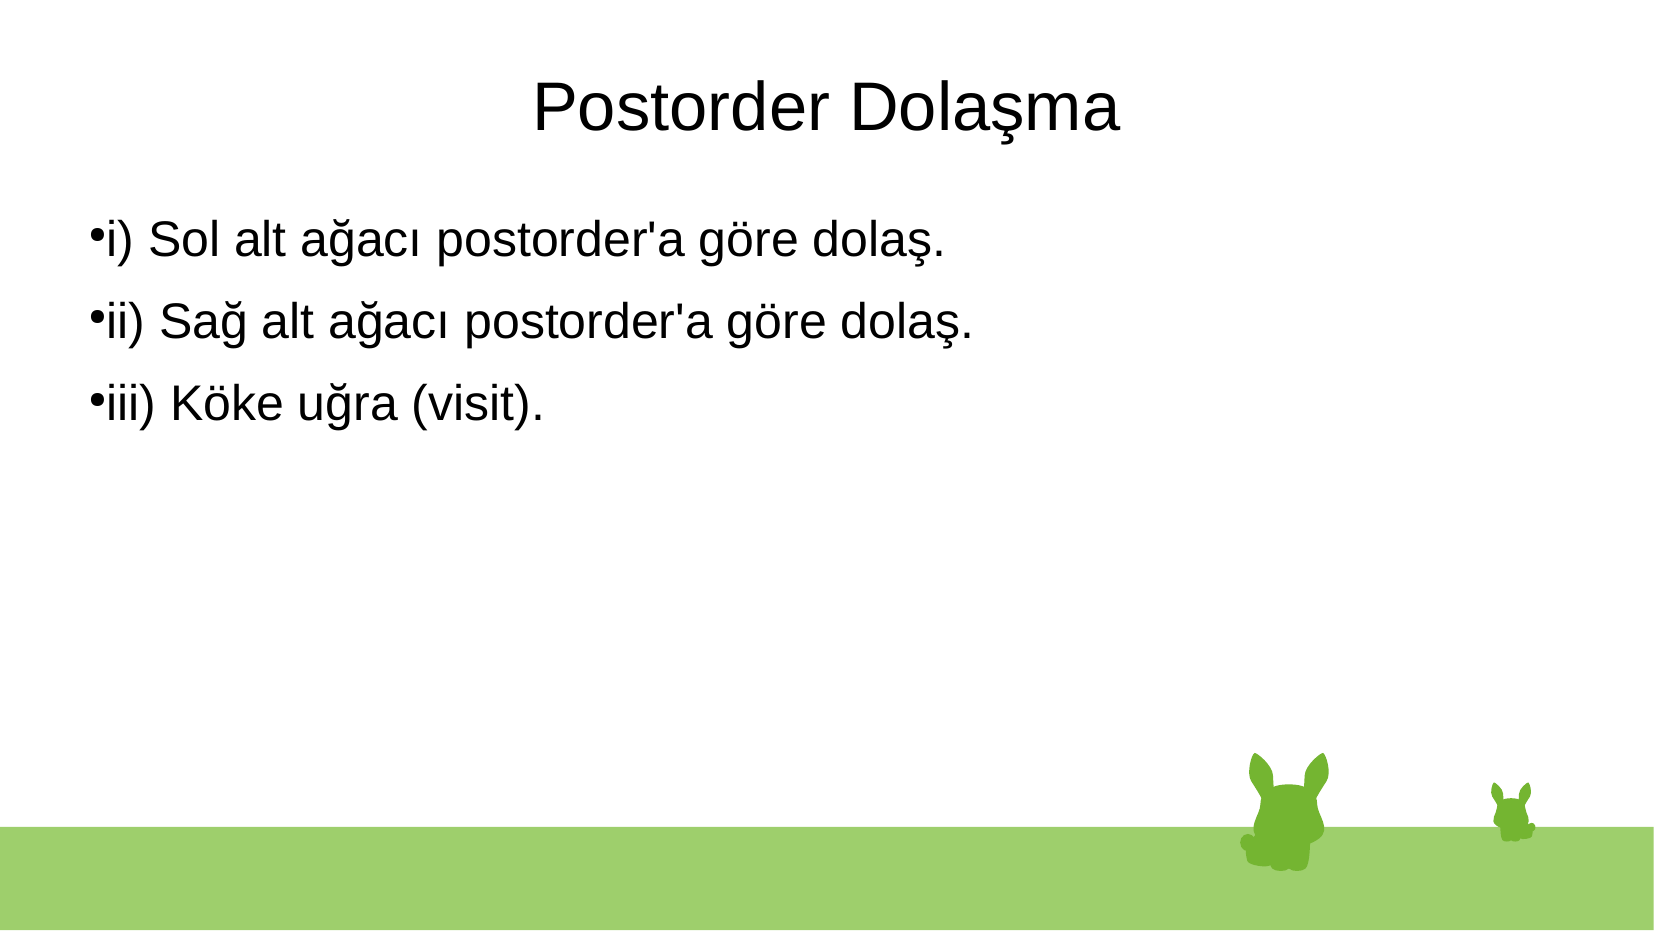

# ﻿Postorder Dolaşma
﻿i) Sol alt ağacı postorder'a göre dolaş.
ii) Sağ alt ağacı postorder'a göre dolaş.
iii) Köke uğra (visit).